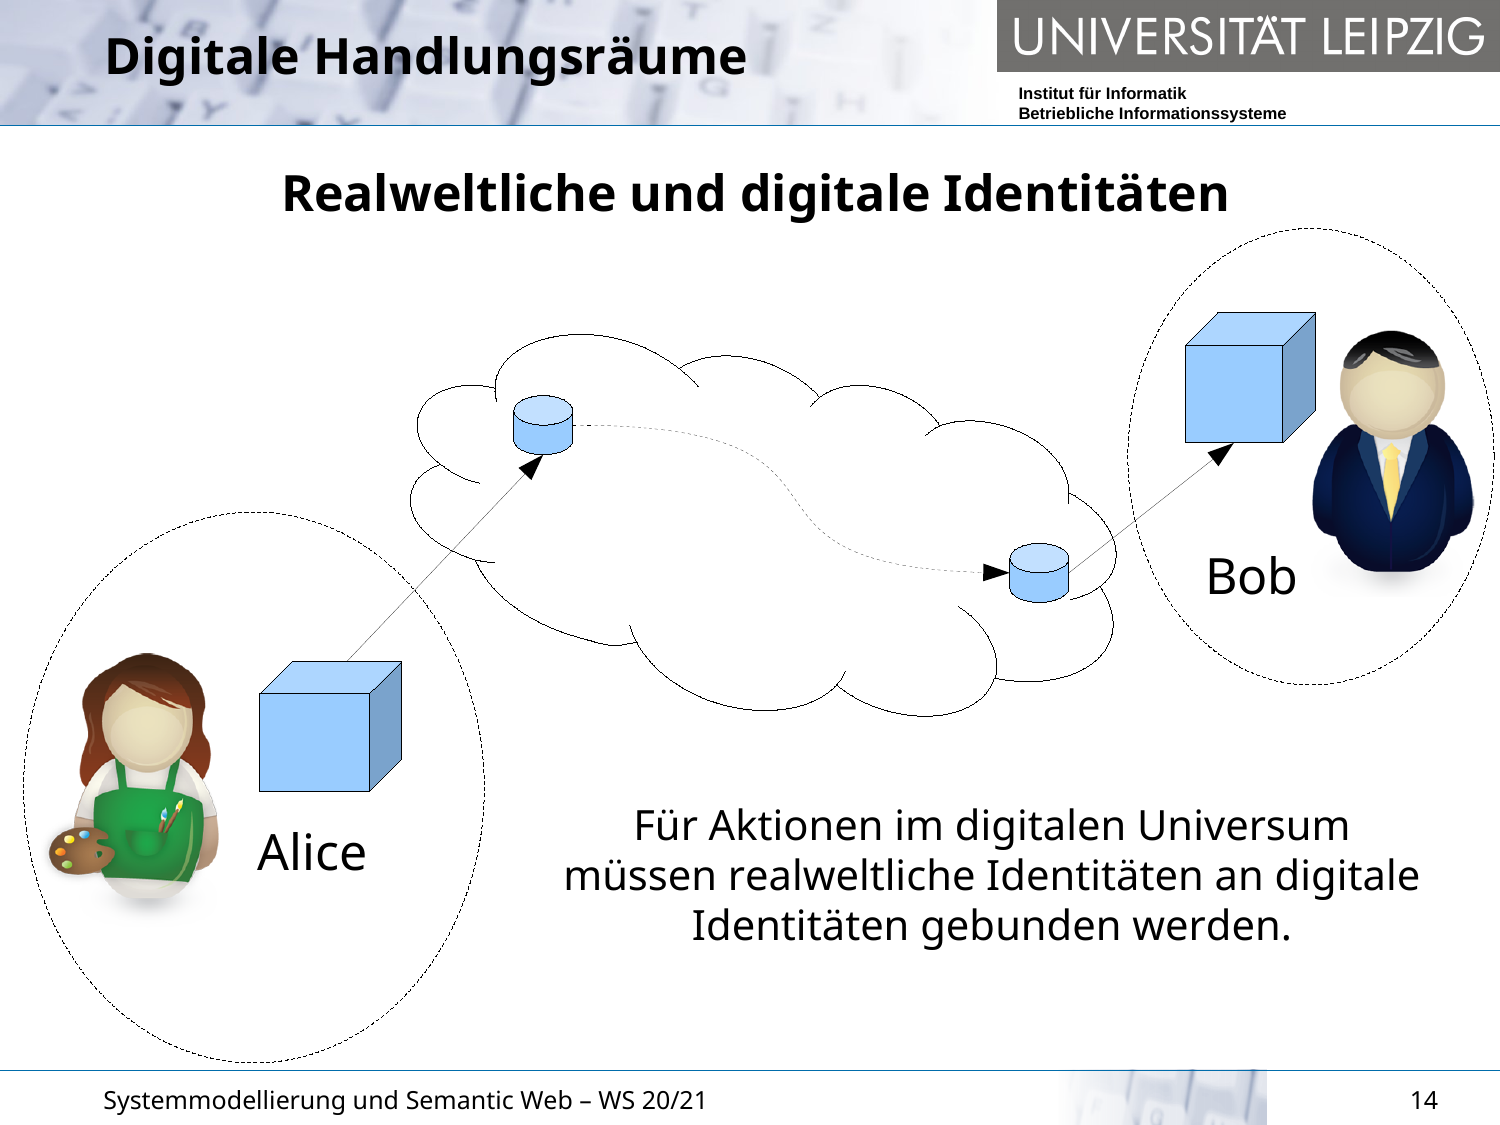

Digitale Handlungsräume
Realweltliche und digitale Identitäten
Bob
Für Aktionen im digitalen Universum müssen realweltliche Identitäten an digitale Identitäten gebunden werden.
Alice
Systemmodellierung und Semantic Web – WS 20/21
14